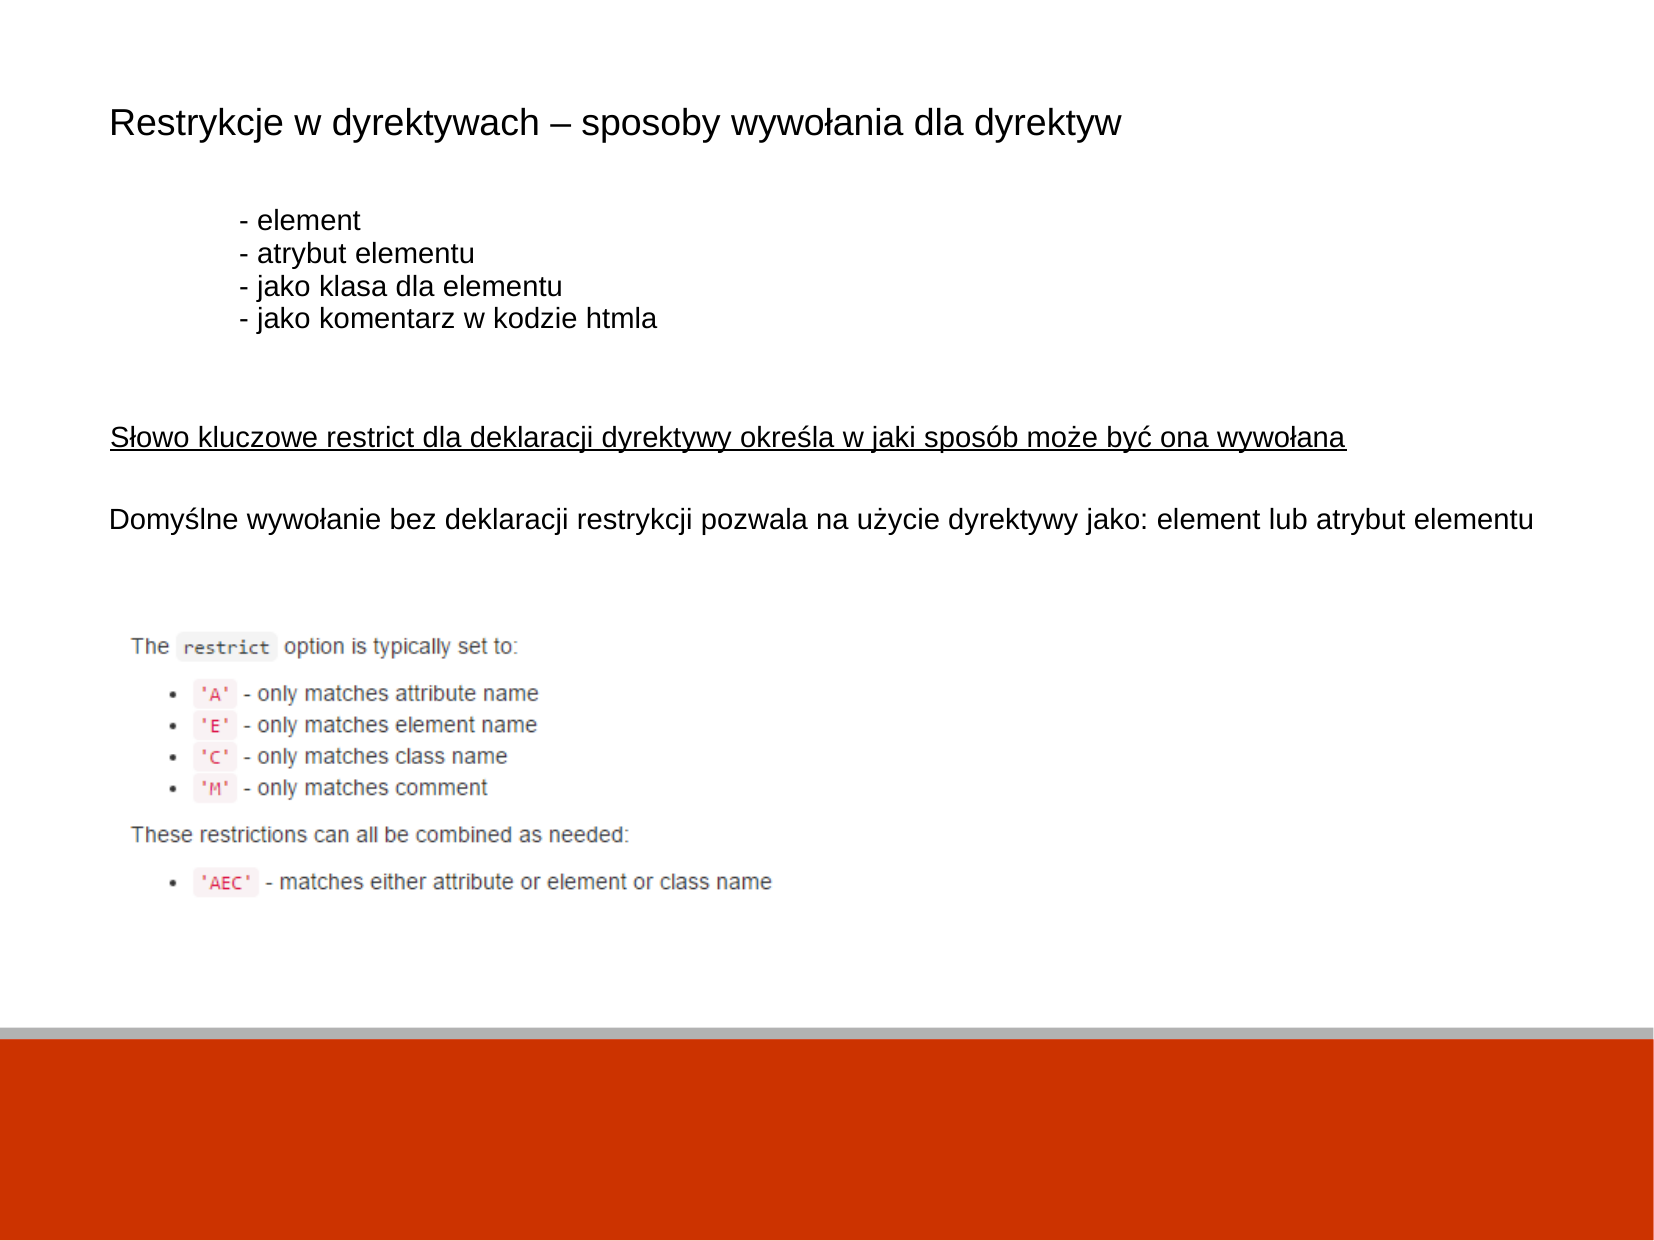

Restrykcje w dyrektywach – sposoby wywołania dla dyrektyw
- element
- atrybut elementu
- jako klasa dla elementu
- jako komentarz w kodzie htmla
Słowo kluczowe restrict dla deklaracji dyrektywy określa w jaki sposób może być ona wywołana
Domyślne wywołanie bez deklaracji restrykcji pozwala na użycie dyrektywy jako: element lub atrybut elementu